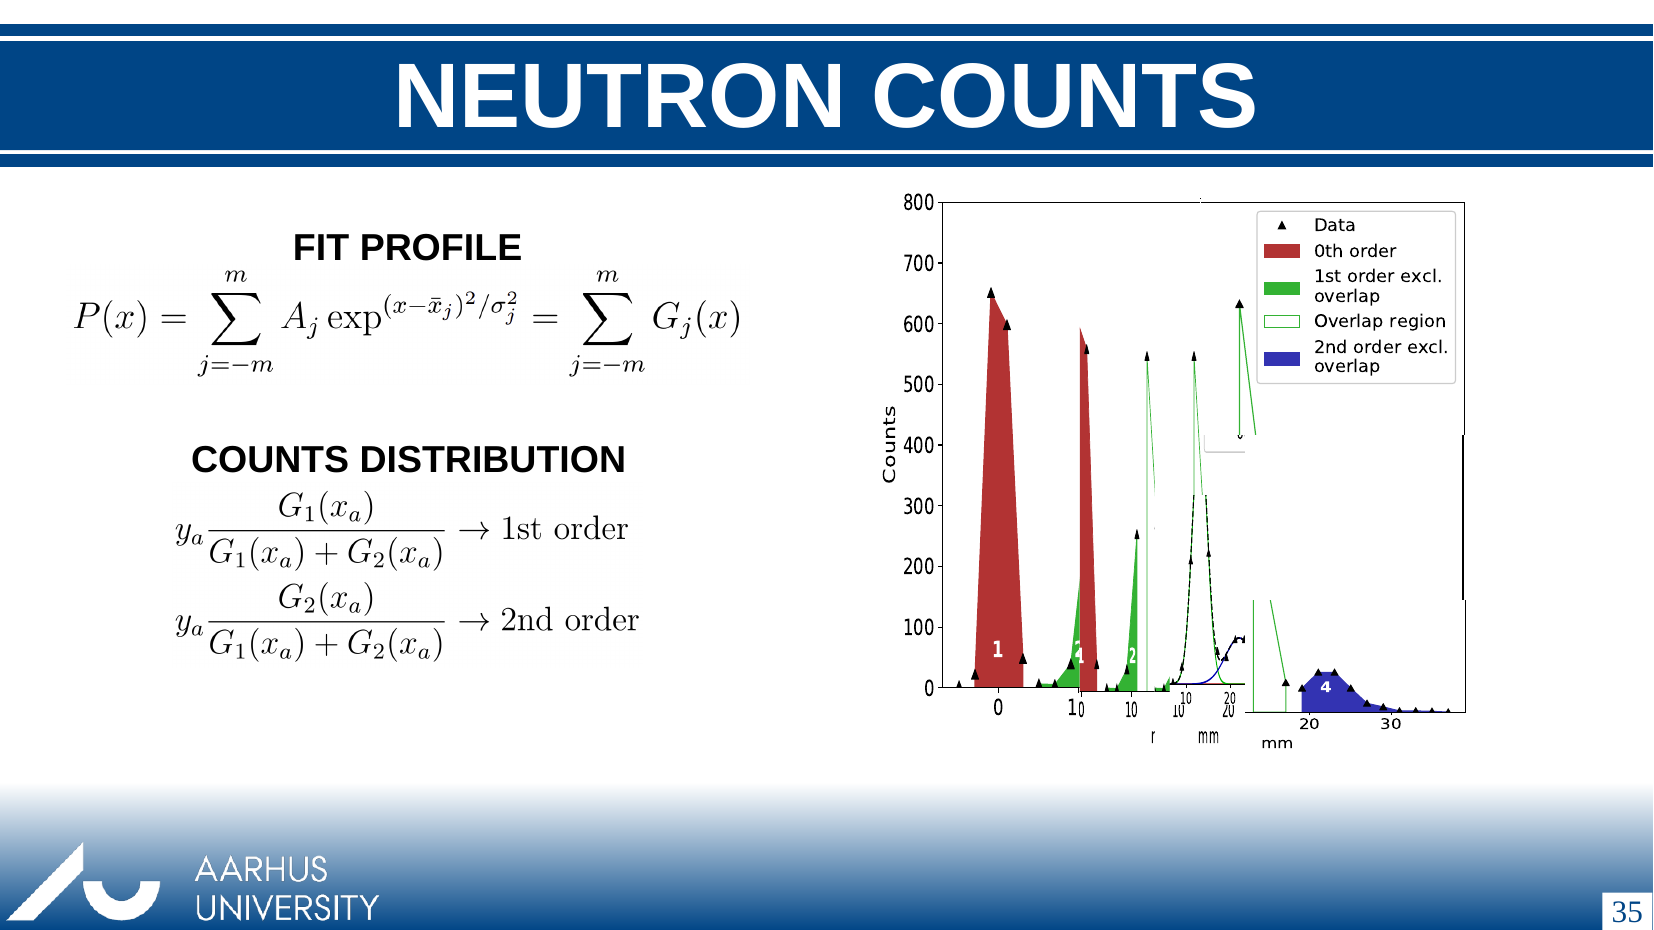

# NEUTRON COUNTS
FIT PROFILE
COUNTS DISTRIBUTION
35